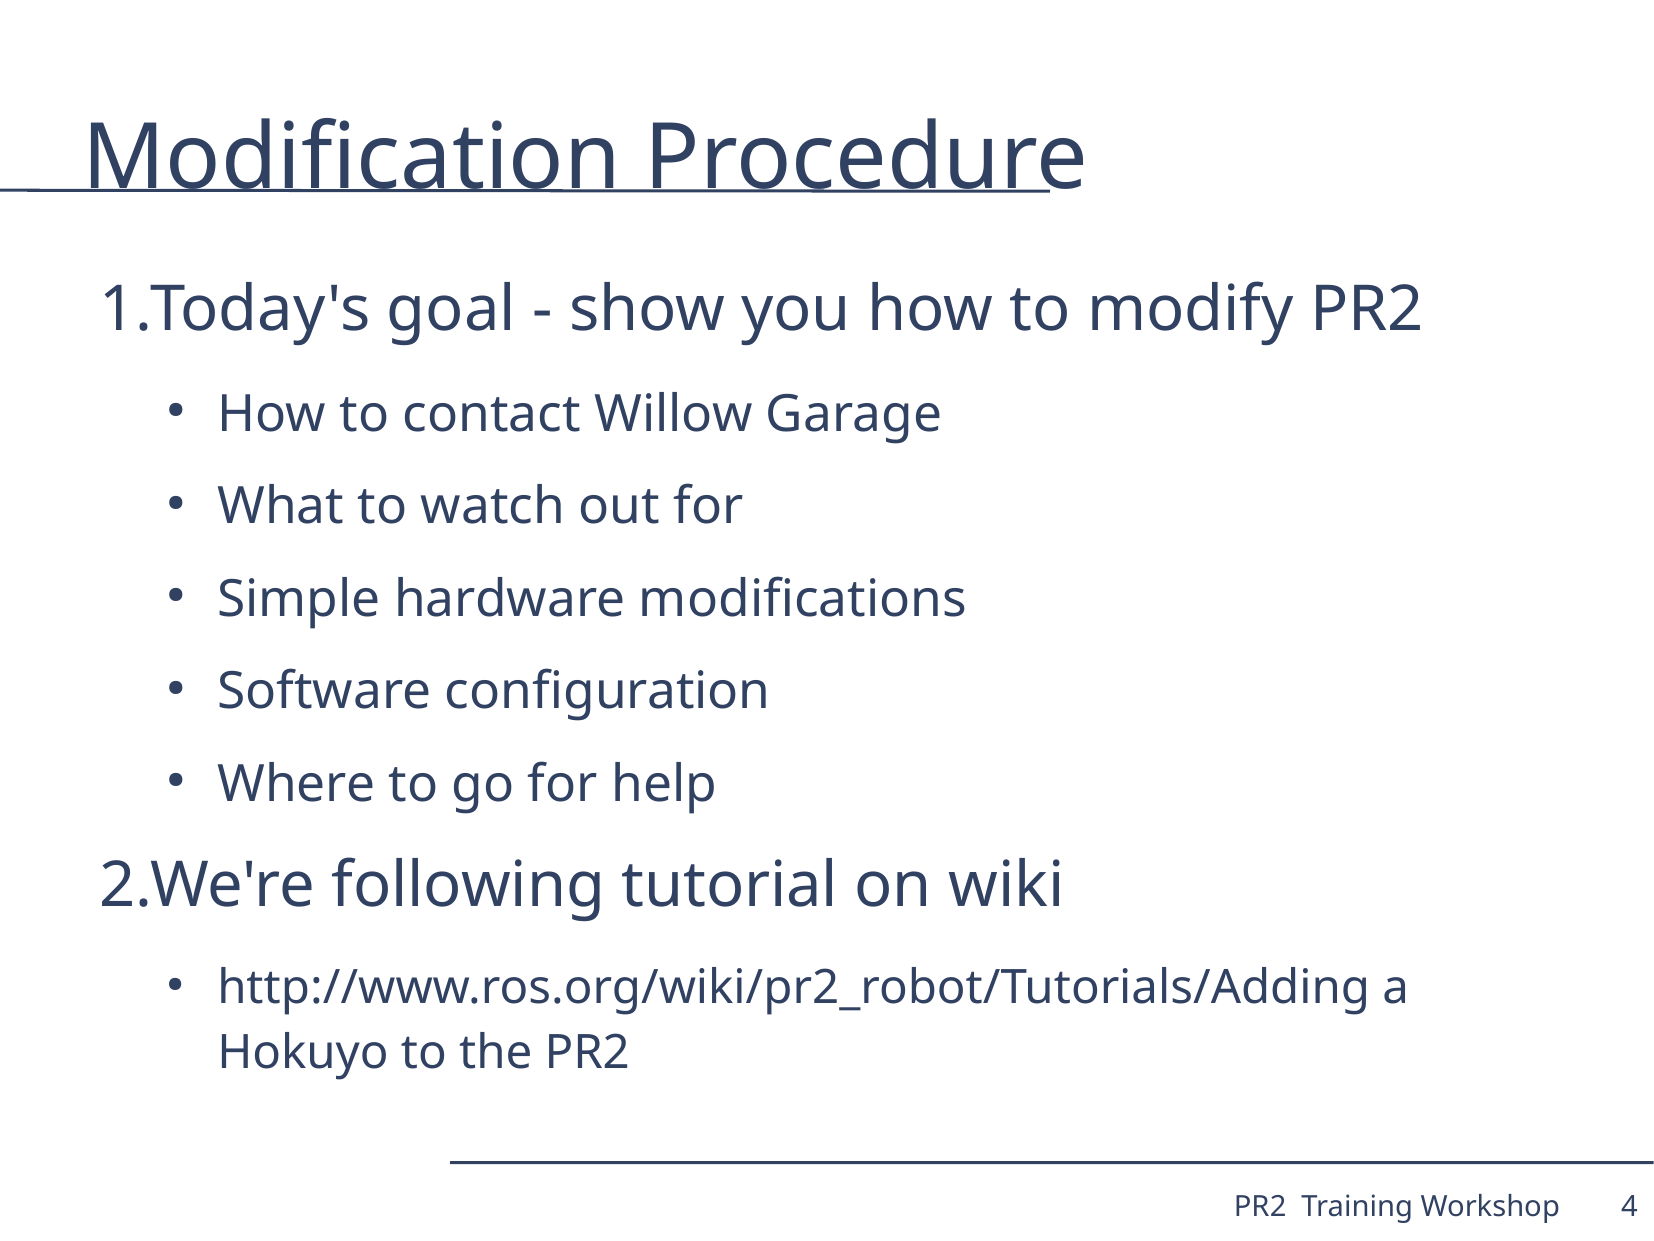

# Modification Procedure
Today's goal - show you how to modify PR2
How to contact Willow Garage
What to watch out for
Simple hardware modifications
Software configuration
Where to go for help
We're following tutorial on wiki
http://www.ros.org/wiki/pr2_robot/Tutorials/Adding a Hokuyo to the PR2